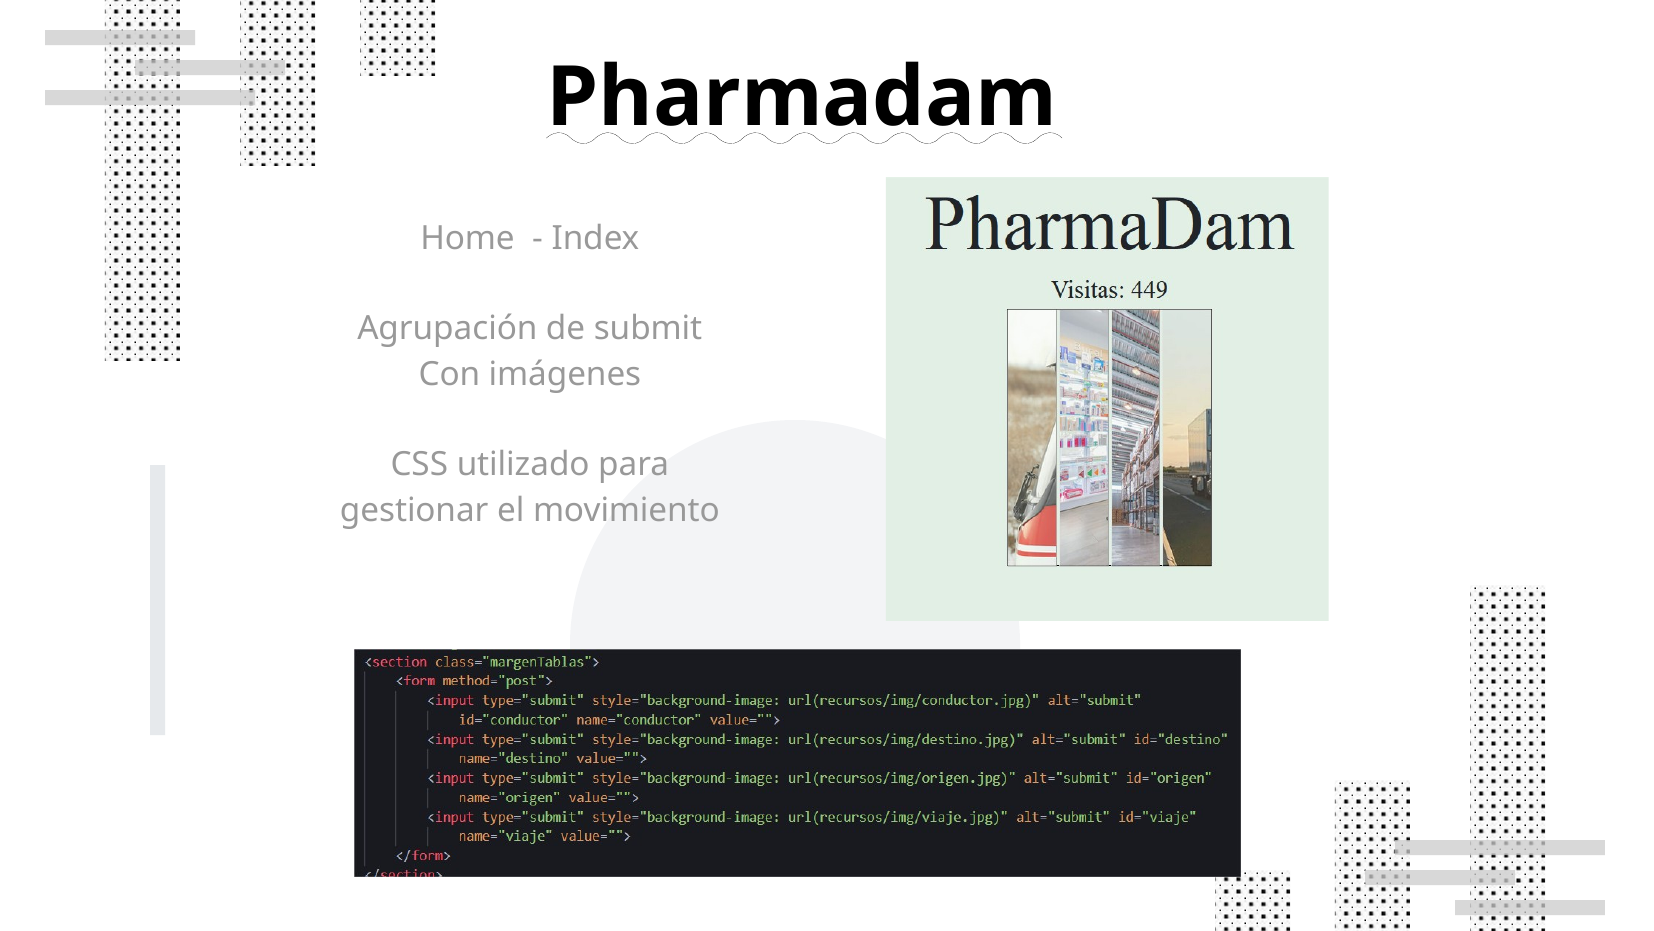

Pharmadam
Home - Index
Agrupación de submit
Con imágenes
CSS utilizado para
gestionar el movimiento